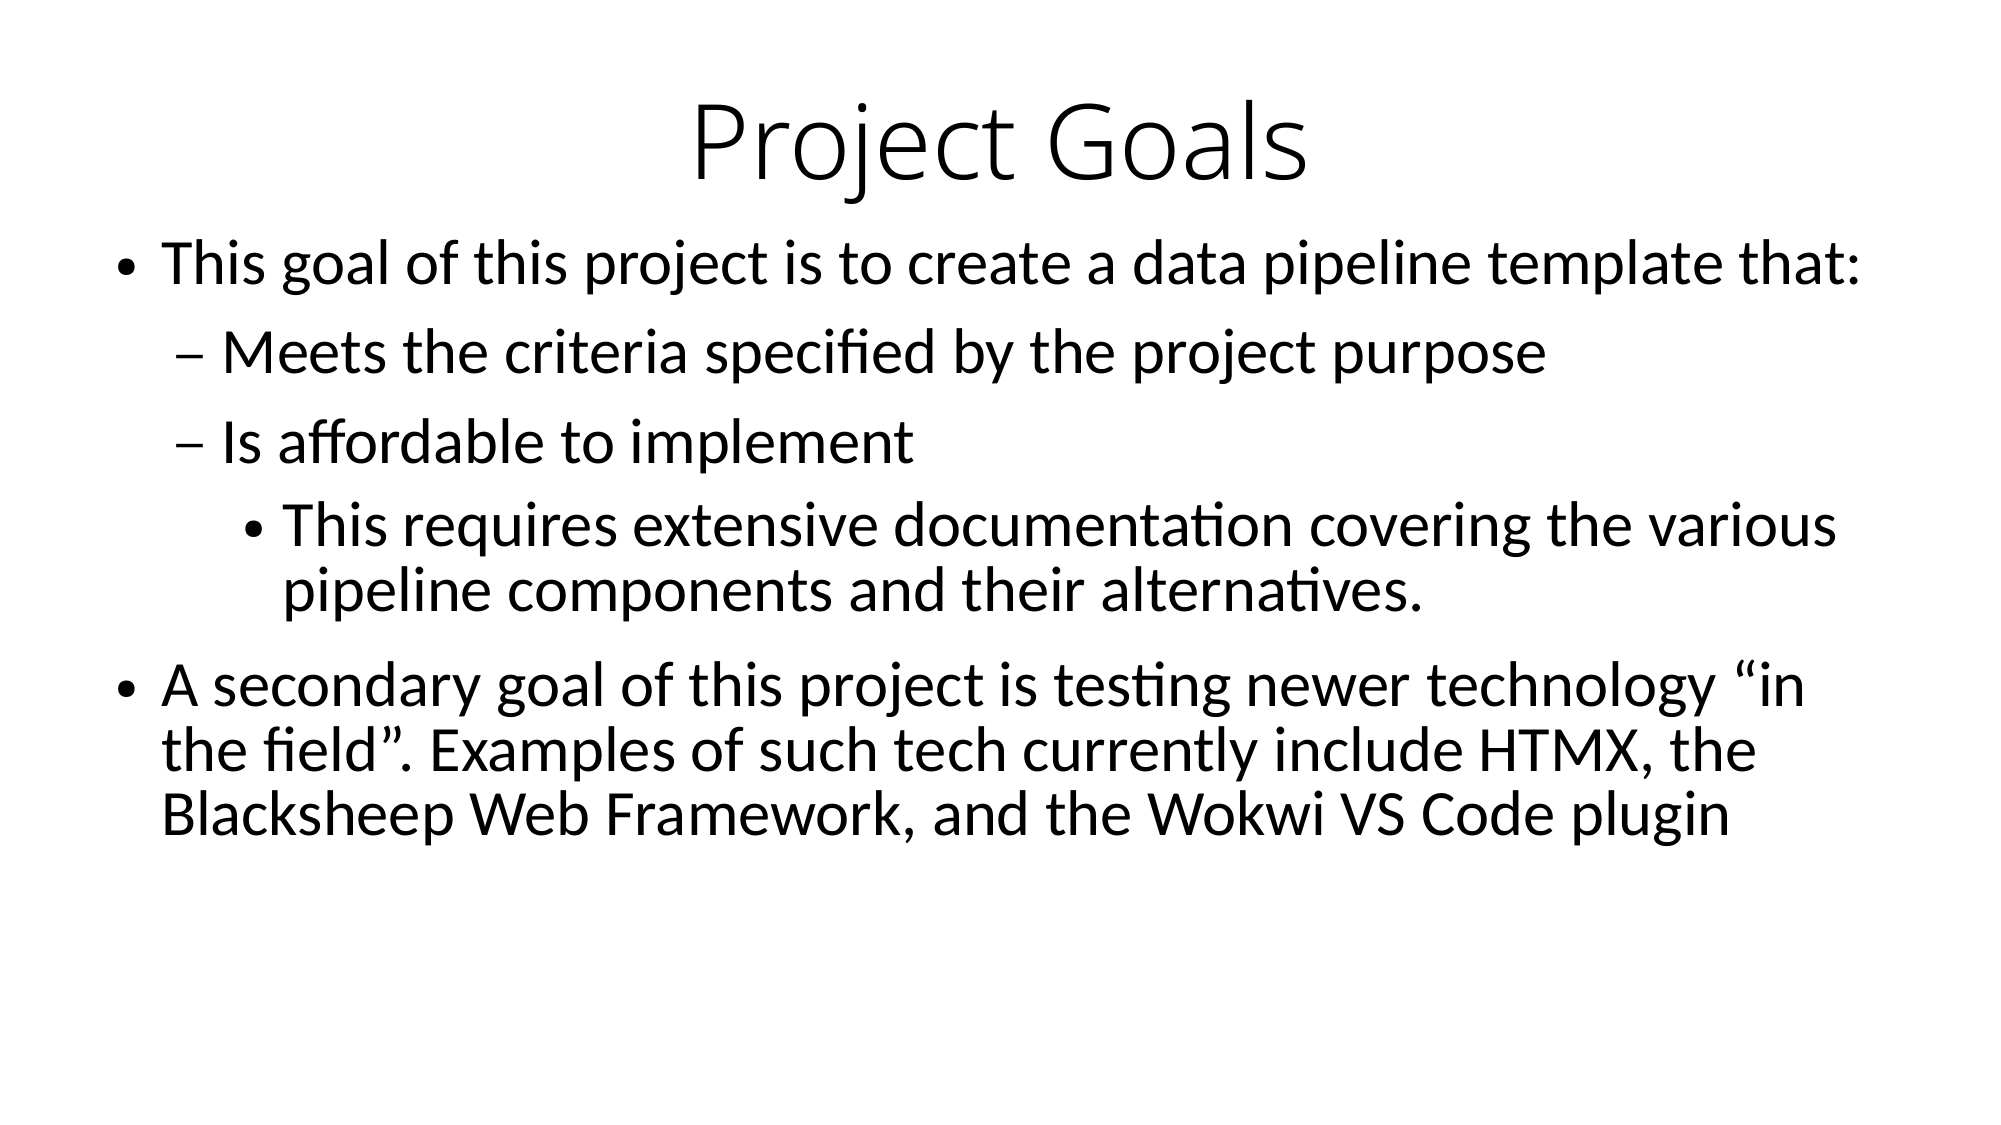

# Project Goals
This goal of this project is to create a data pipeline template that:
Meets the criteria specified by the project purpose
Is affordable to implement
This requires extensive documentation covering the various pipeline components and their alternatives.
A secondary goal of this project is testing newer technology “in the field”. Examples of such tech currently include HTMX, the Blacksheep Web Framework, and the Wokwi VS Code plugin